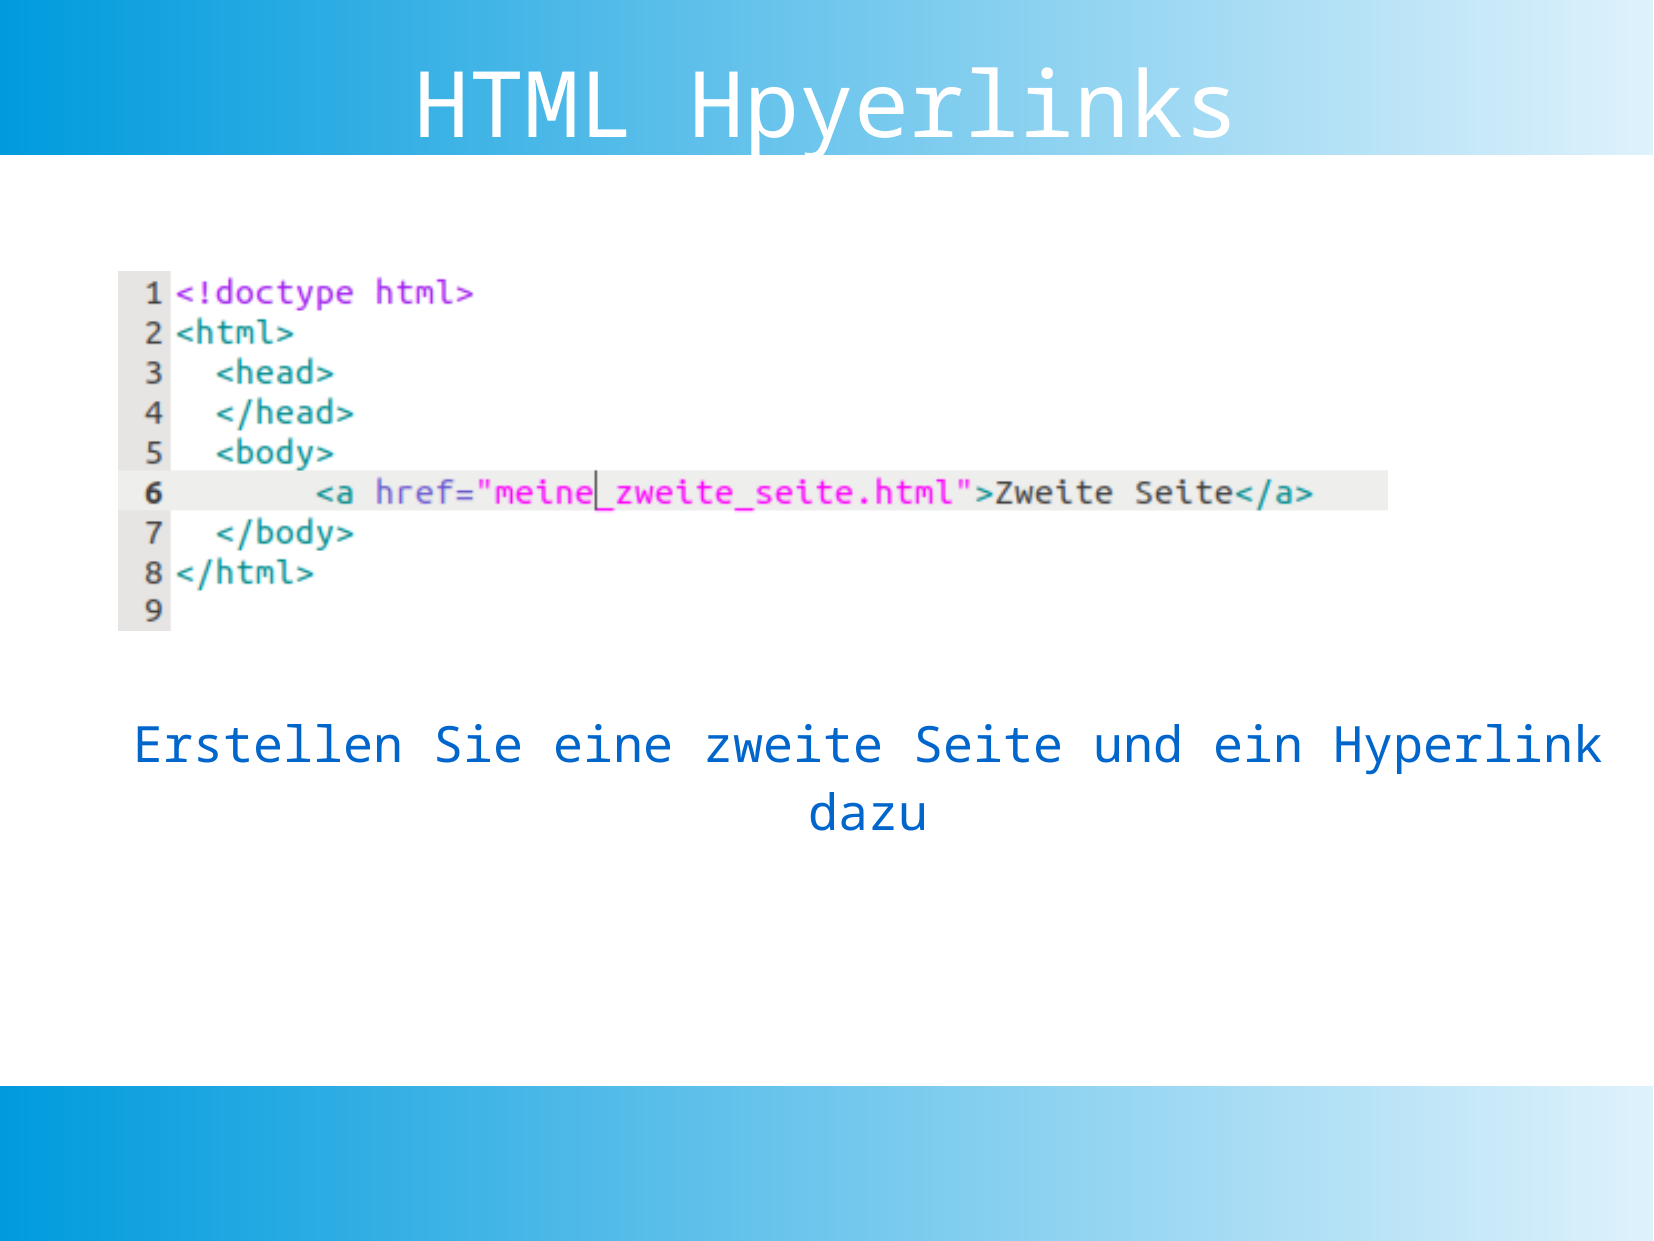

# HTML Hpyerlinks
Erstellen Sie eine zweite Seite und ein Hyperlink dazu